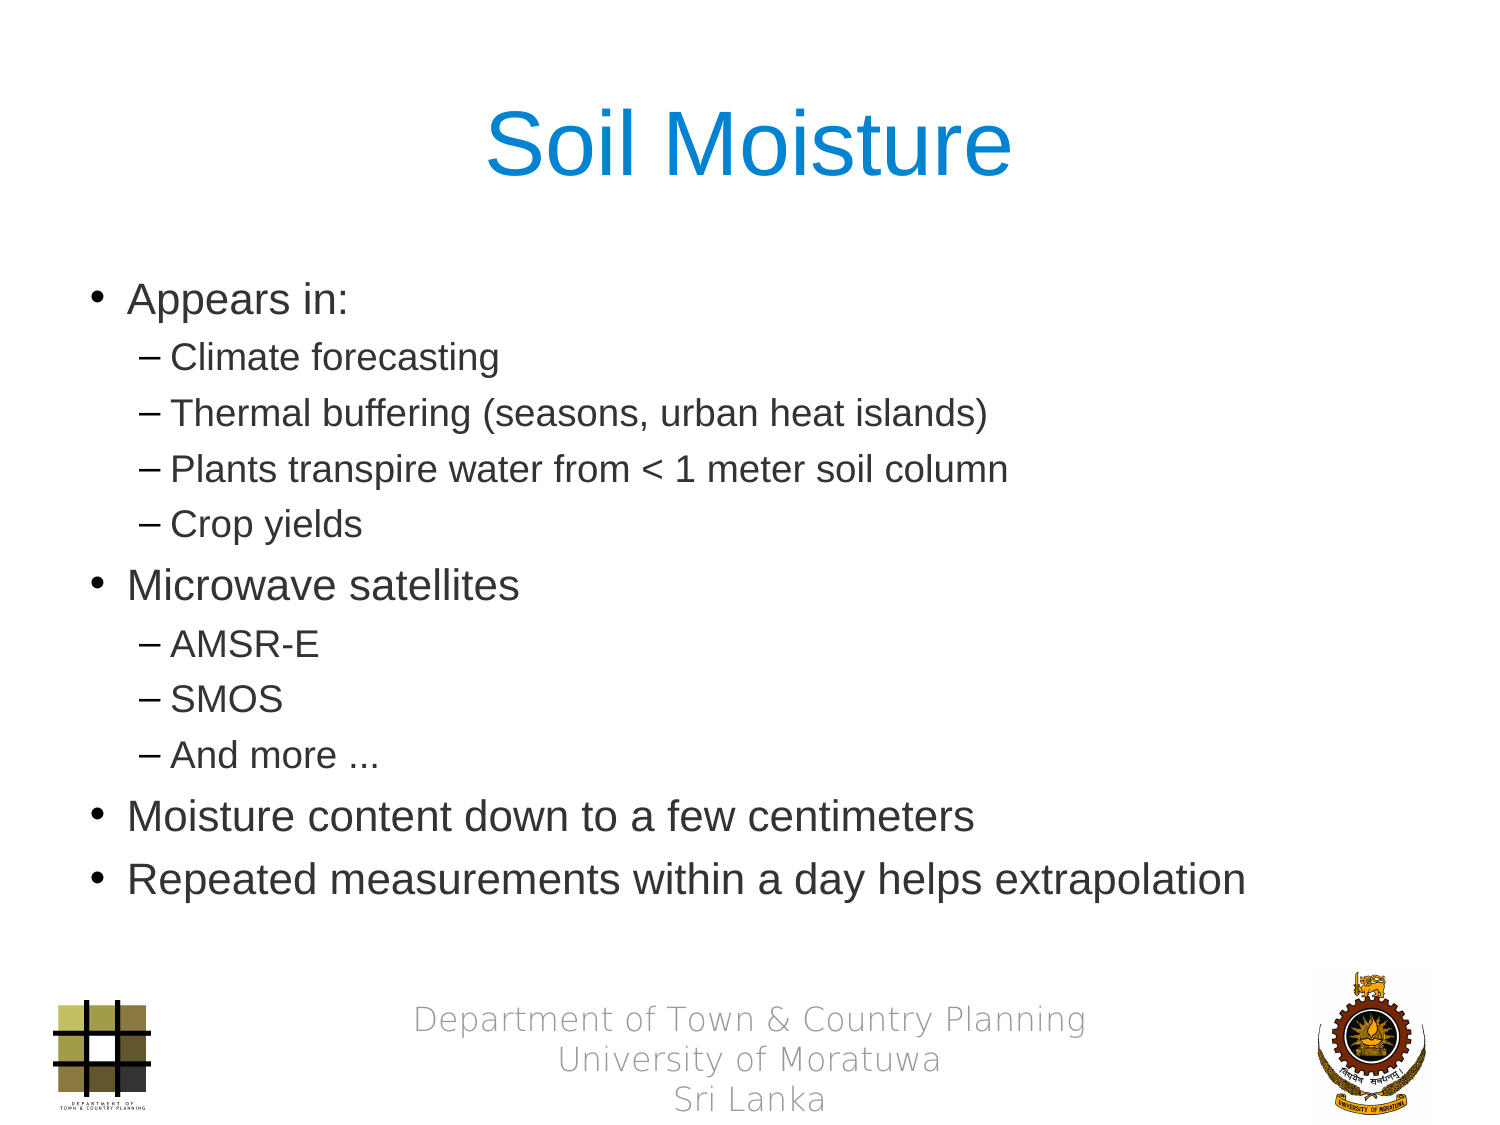

# Soil Moisture
Appears in:
Climate forecasting
Thermal buffering (seasons, urban heat islands)
Plants transpire water from < 1 meter soil column
Crop yields
Microwave satellites
AMSR-E
SMOS
And more ...
Moisture content down to a few centimeters
Repeated measurements within a day helps extrapolation